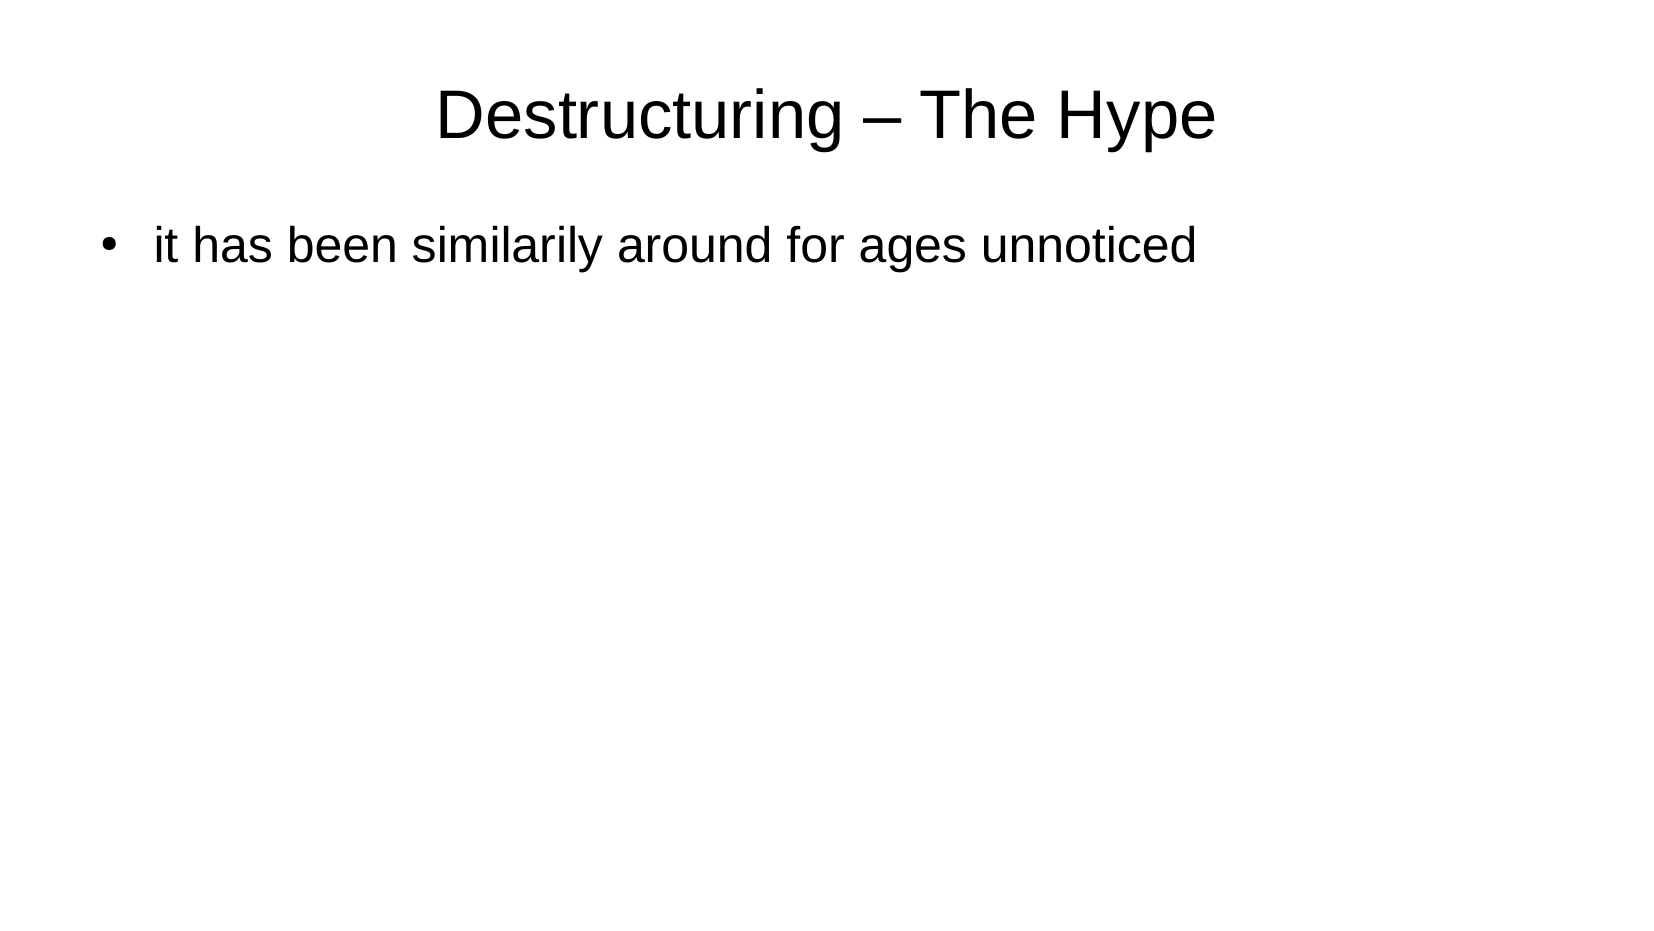

# Destructuring – The Hype
it has been similarily around for ages unnoticed